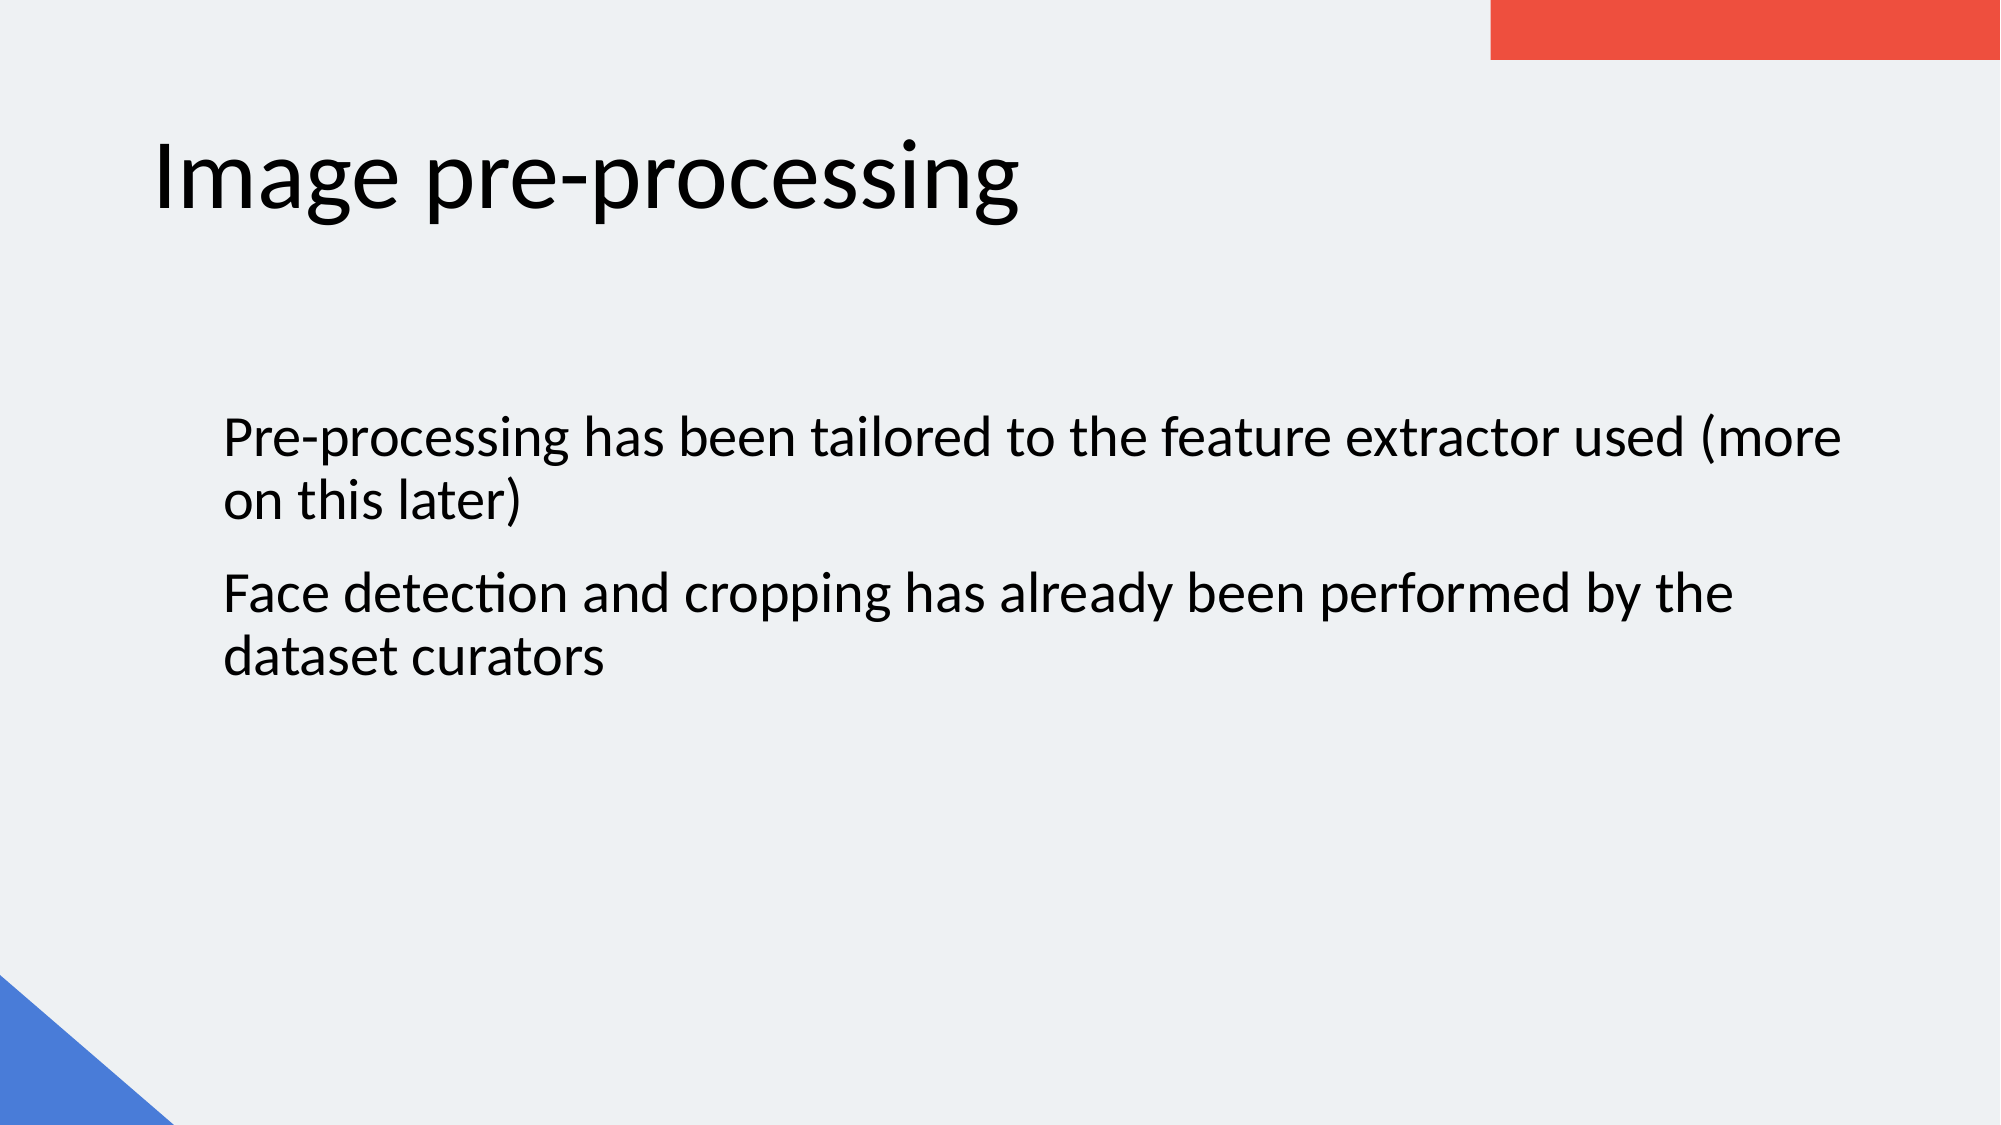

# Image pre-processing
Pre-processing has been tailored to the feature extractor used (more on this later)
Face detection and cropping has already been performed by the dataset curators